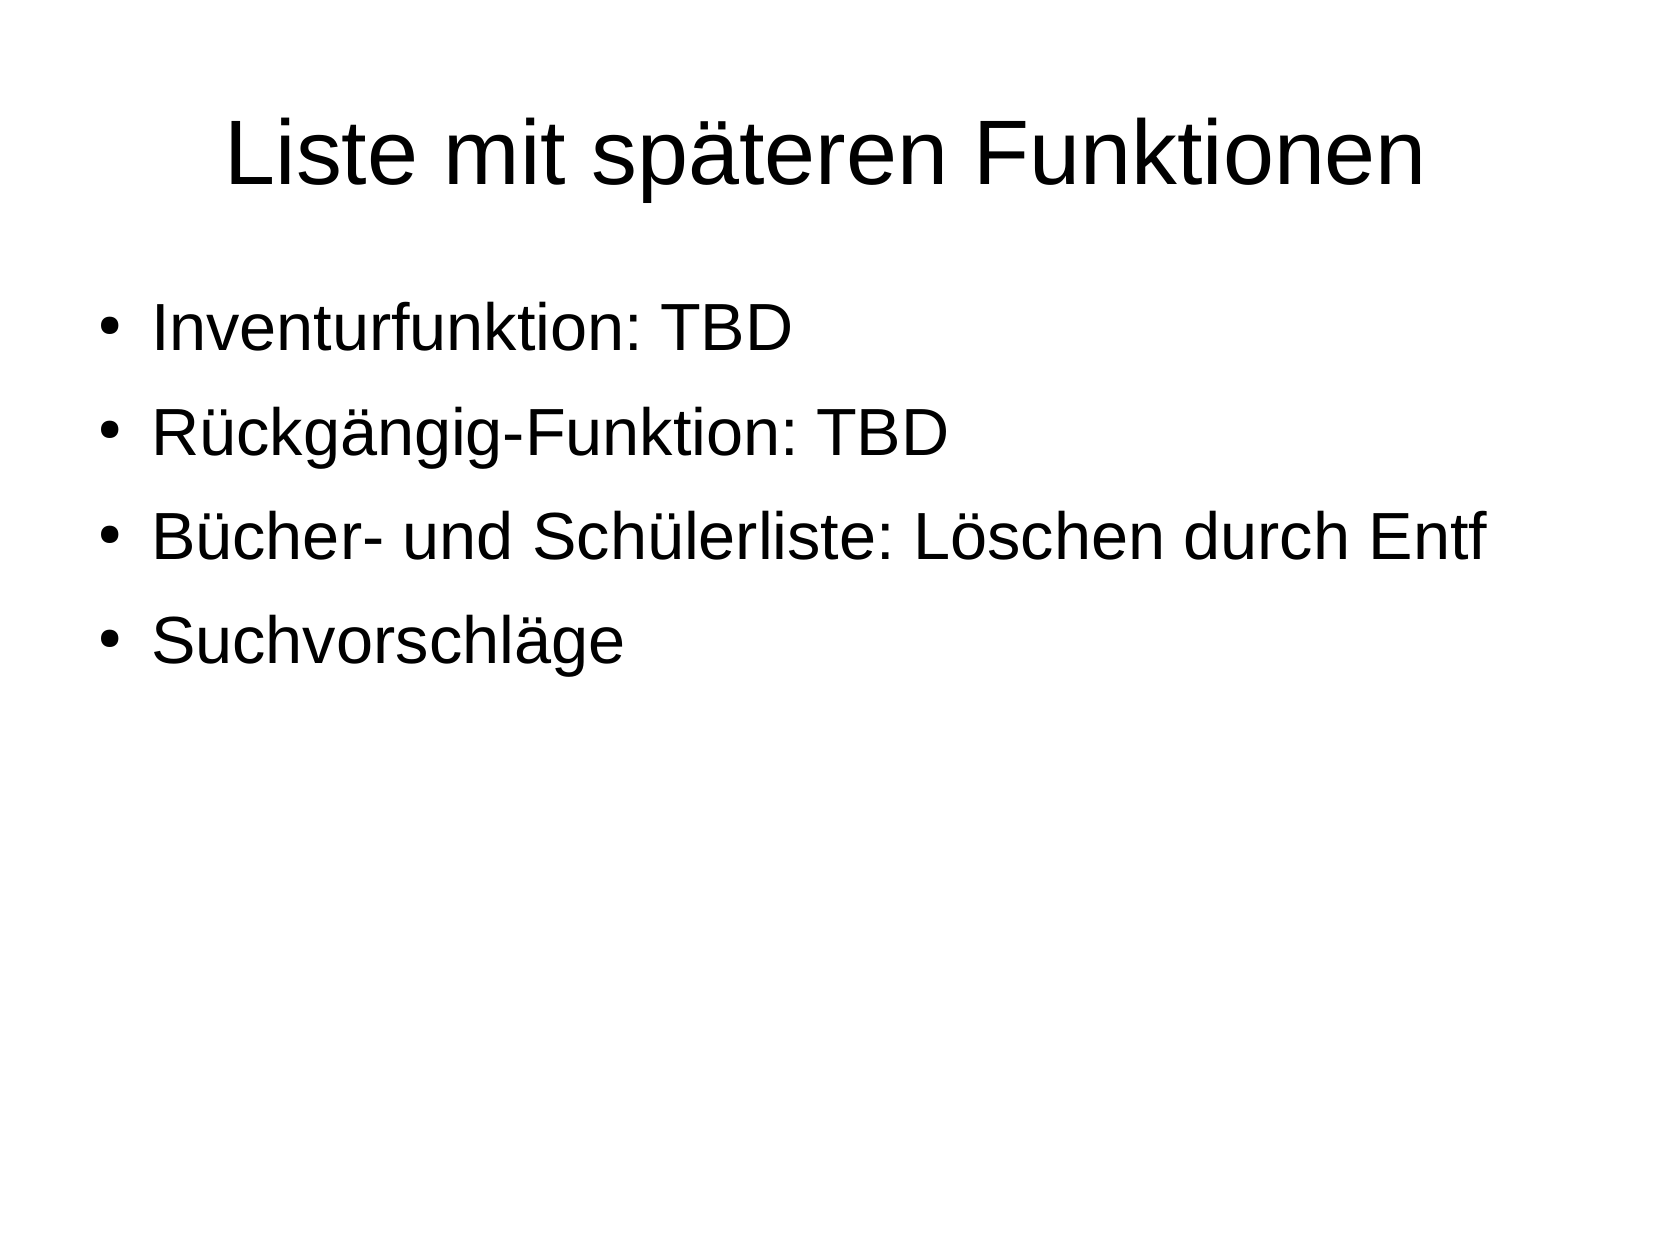

# Liste mit späteren Funktionen
Inventurfunktion: TBD
Rückgängig-Funktion: TBD
Bücher- und Schülerliste: Löschen durch Entf
Suchvorschläge